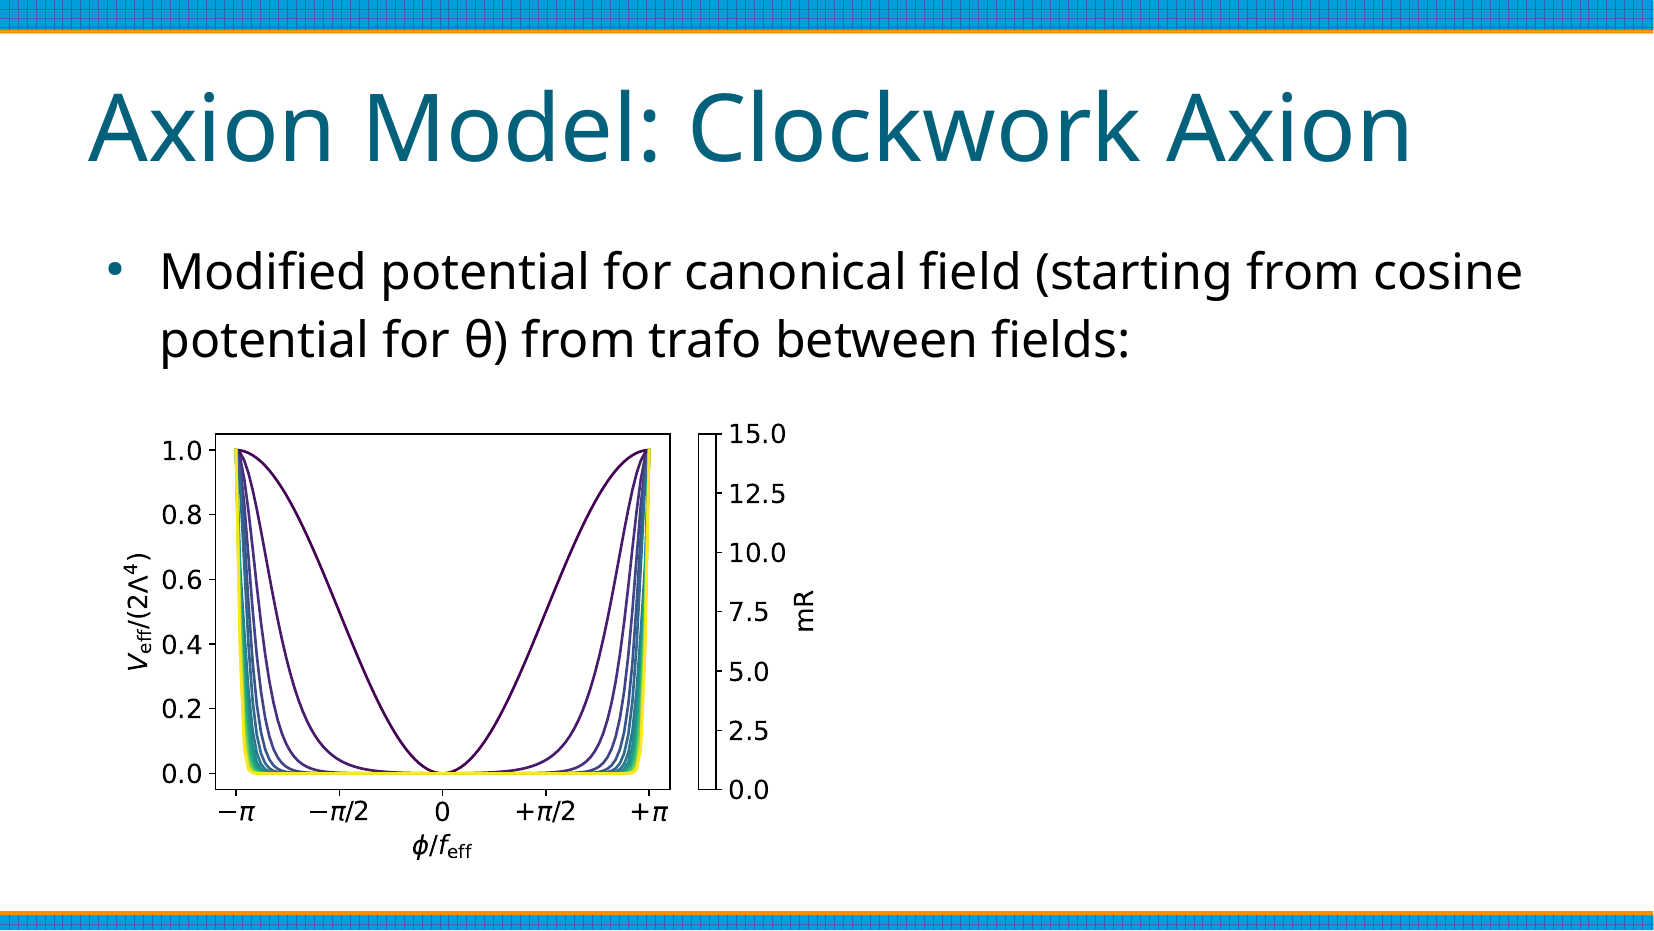

# Axion Model: Clockwork Axion
Modified potential for canonical field (starting from cosine potential for θ) from trafo between fields: